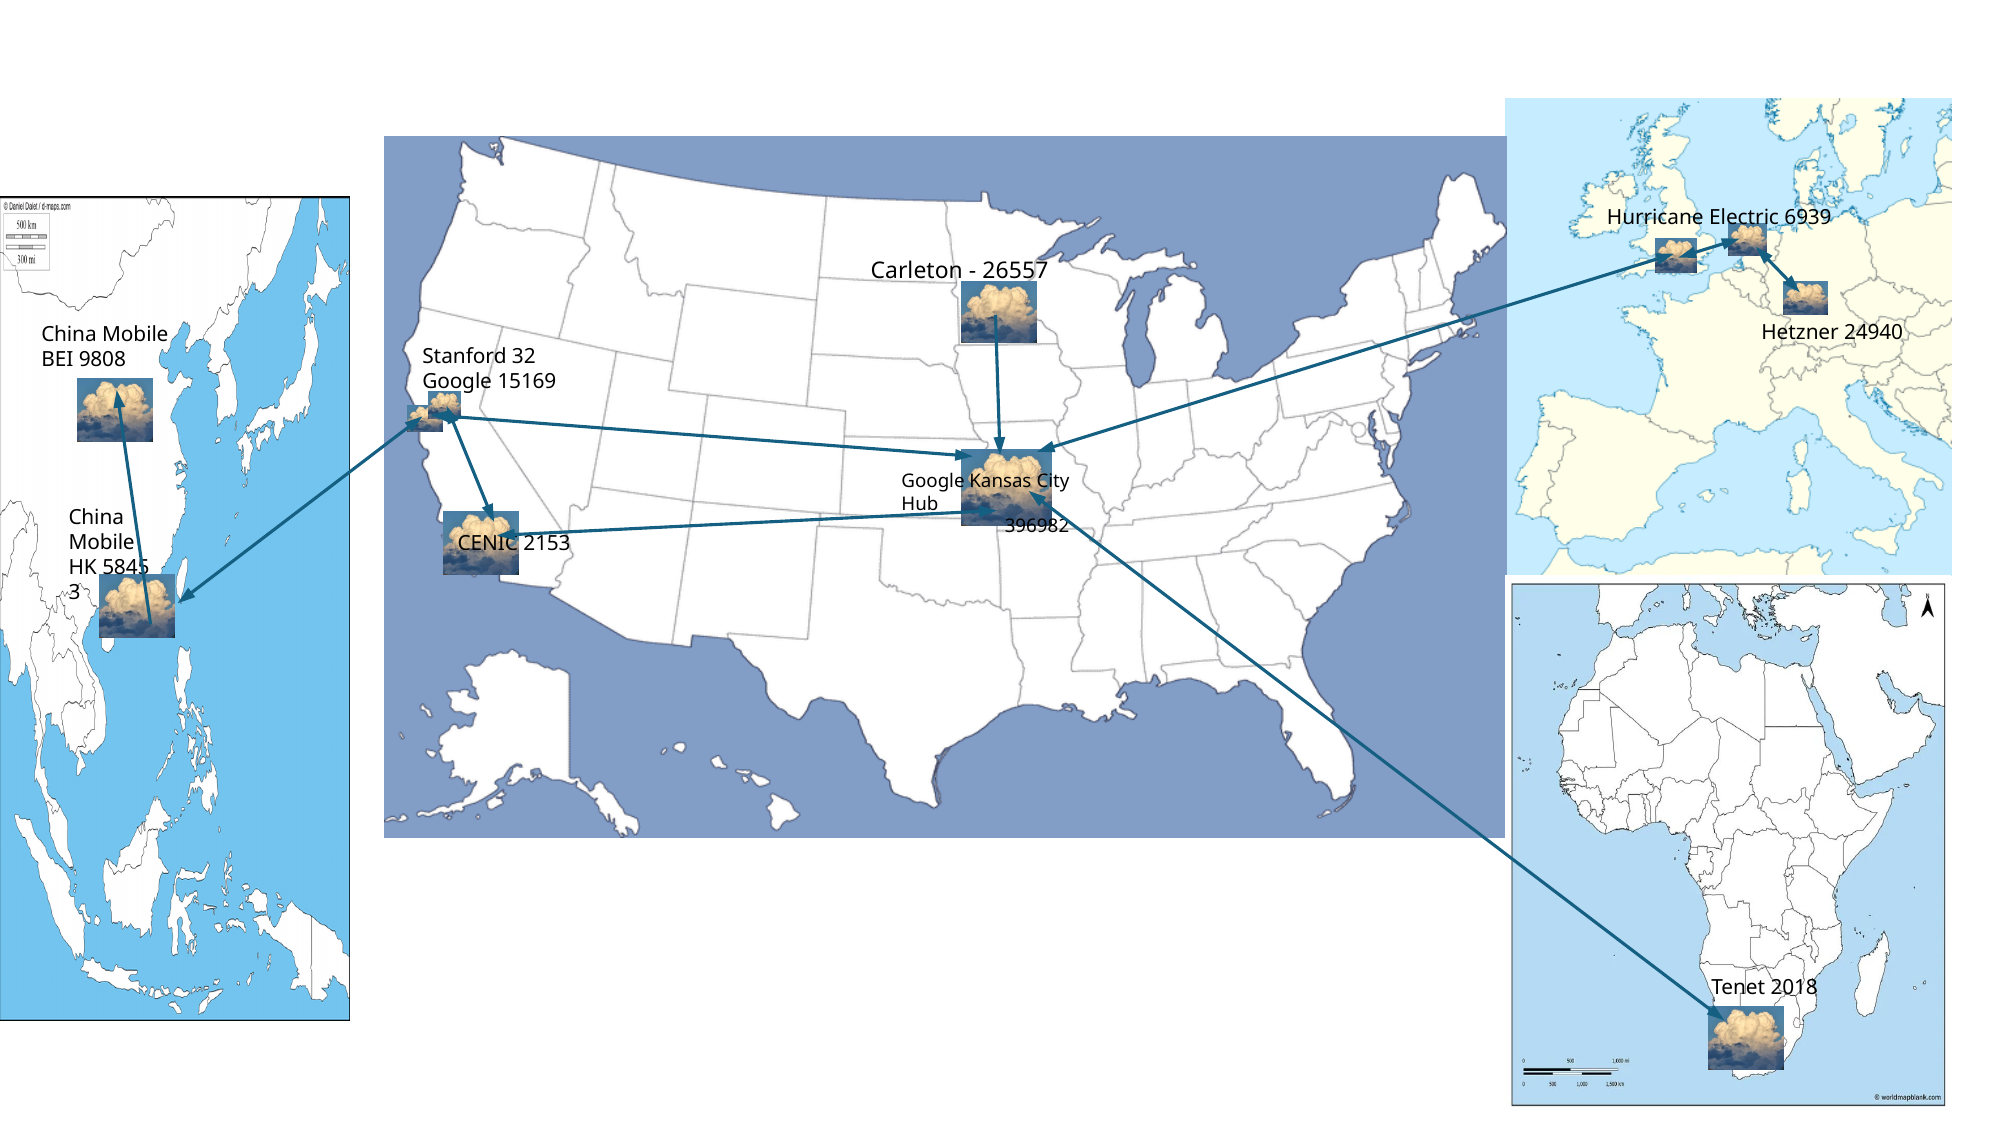

Hurricane Electric 6939​
Carleton - 26557​
Hetzner 24940
China Mobile BEI 9808
Stanford 32​
Google 15169
Google Kansas City Hub​​
396982​​
​​
China Mobile HK 58453
CENIC 2153
Tenet 2018